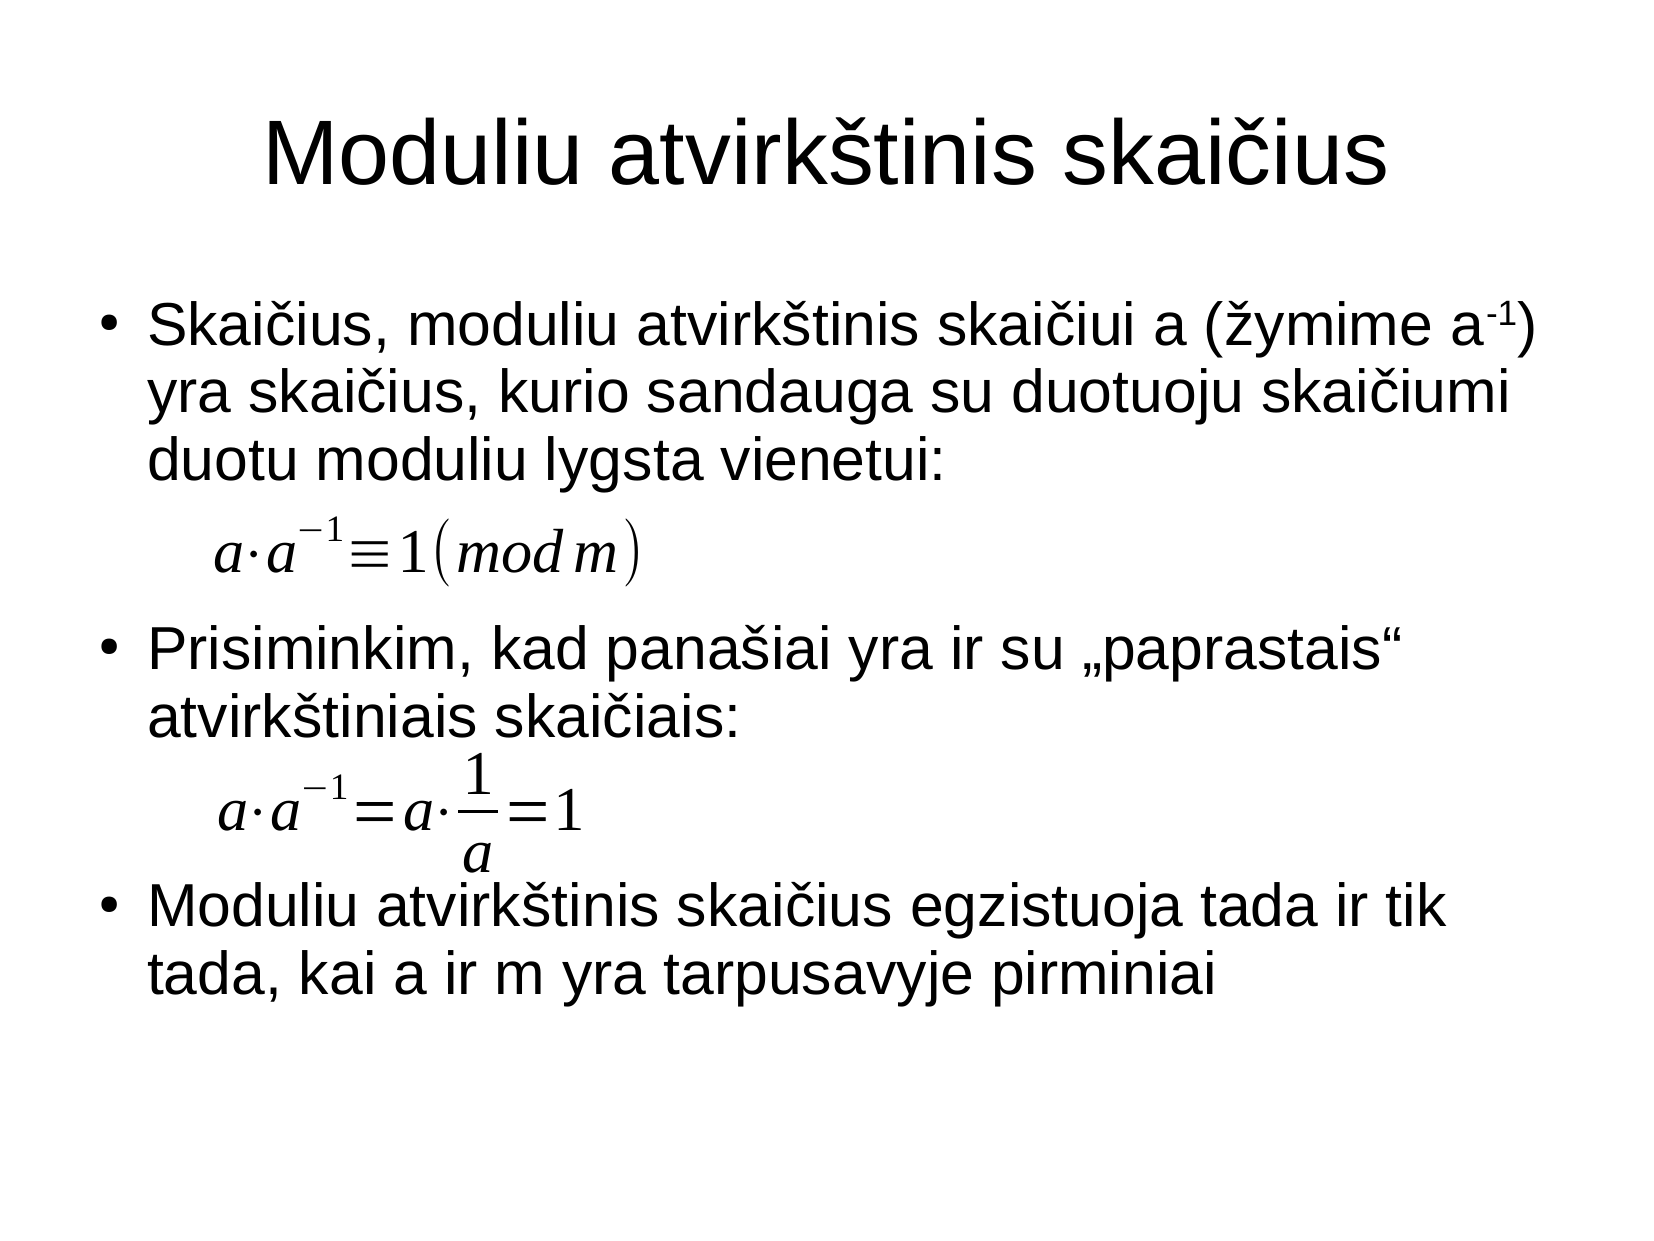

# Moduliu atvirkštinis skaičius
Skaičius, moduliu atvirkštinis skaičiui a (žymime a-1) yra skaičius, kurio sandauga su duotuoju skaičiumi duotu moduliu lygsta vienetui:
Prisiminkim, kad panašiai yra ir su „paprastais“ atvirkštiniais skaičiais:
Moduliu atvirkštinis skaičius egzistuoja tada ir tik tada, kai a ir m yra tarpusavyje pirminiai